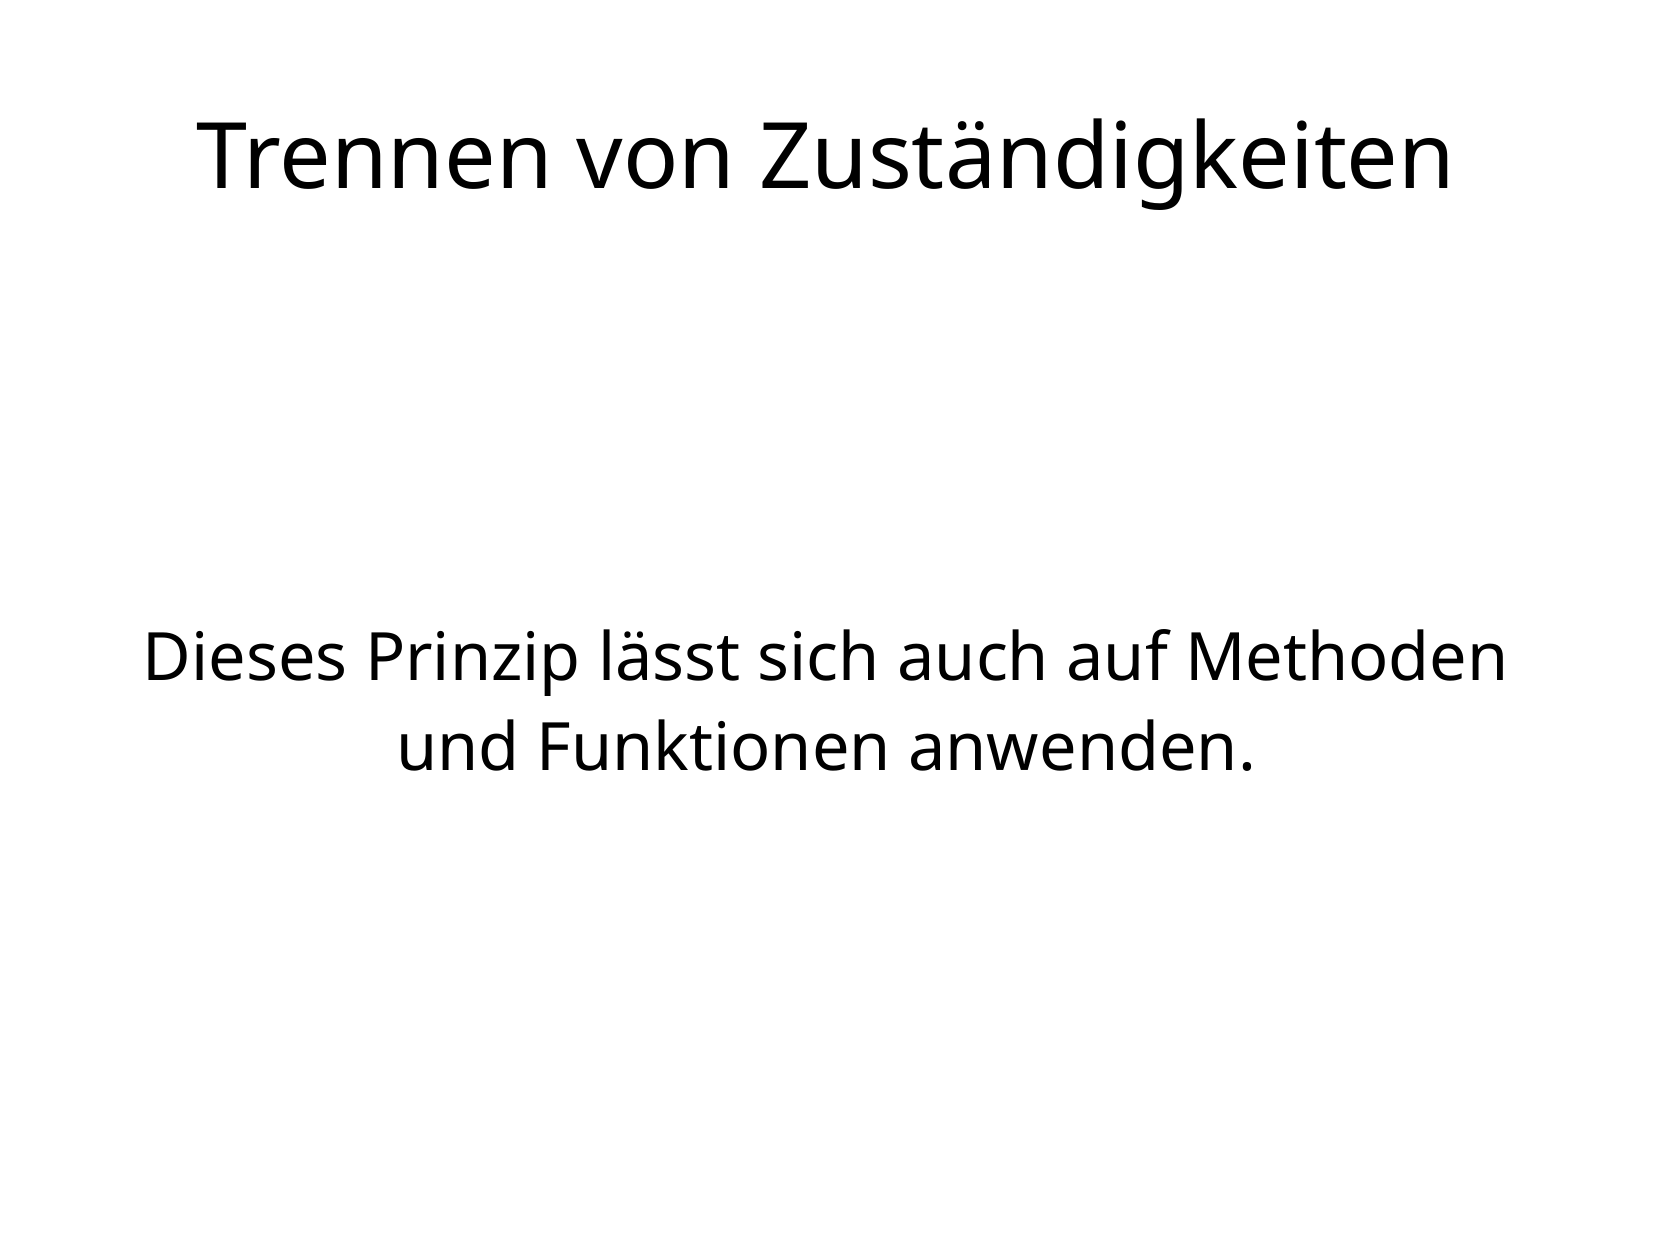

# Trennen von Zuständigkeiten
Dieses Prinzip lässt sich auch auf Methoden und Funktionen anwenden.